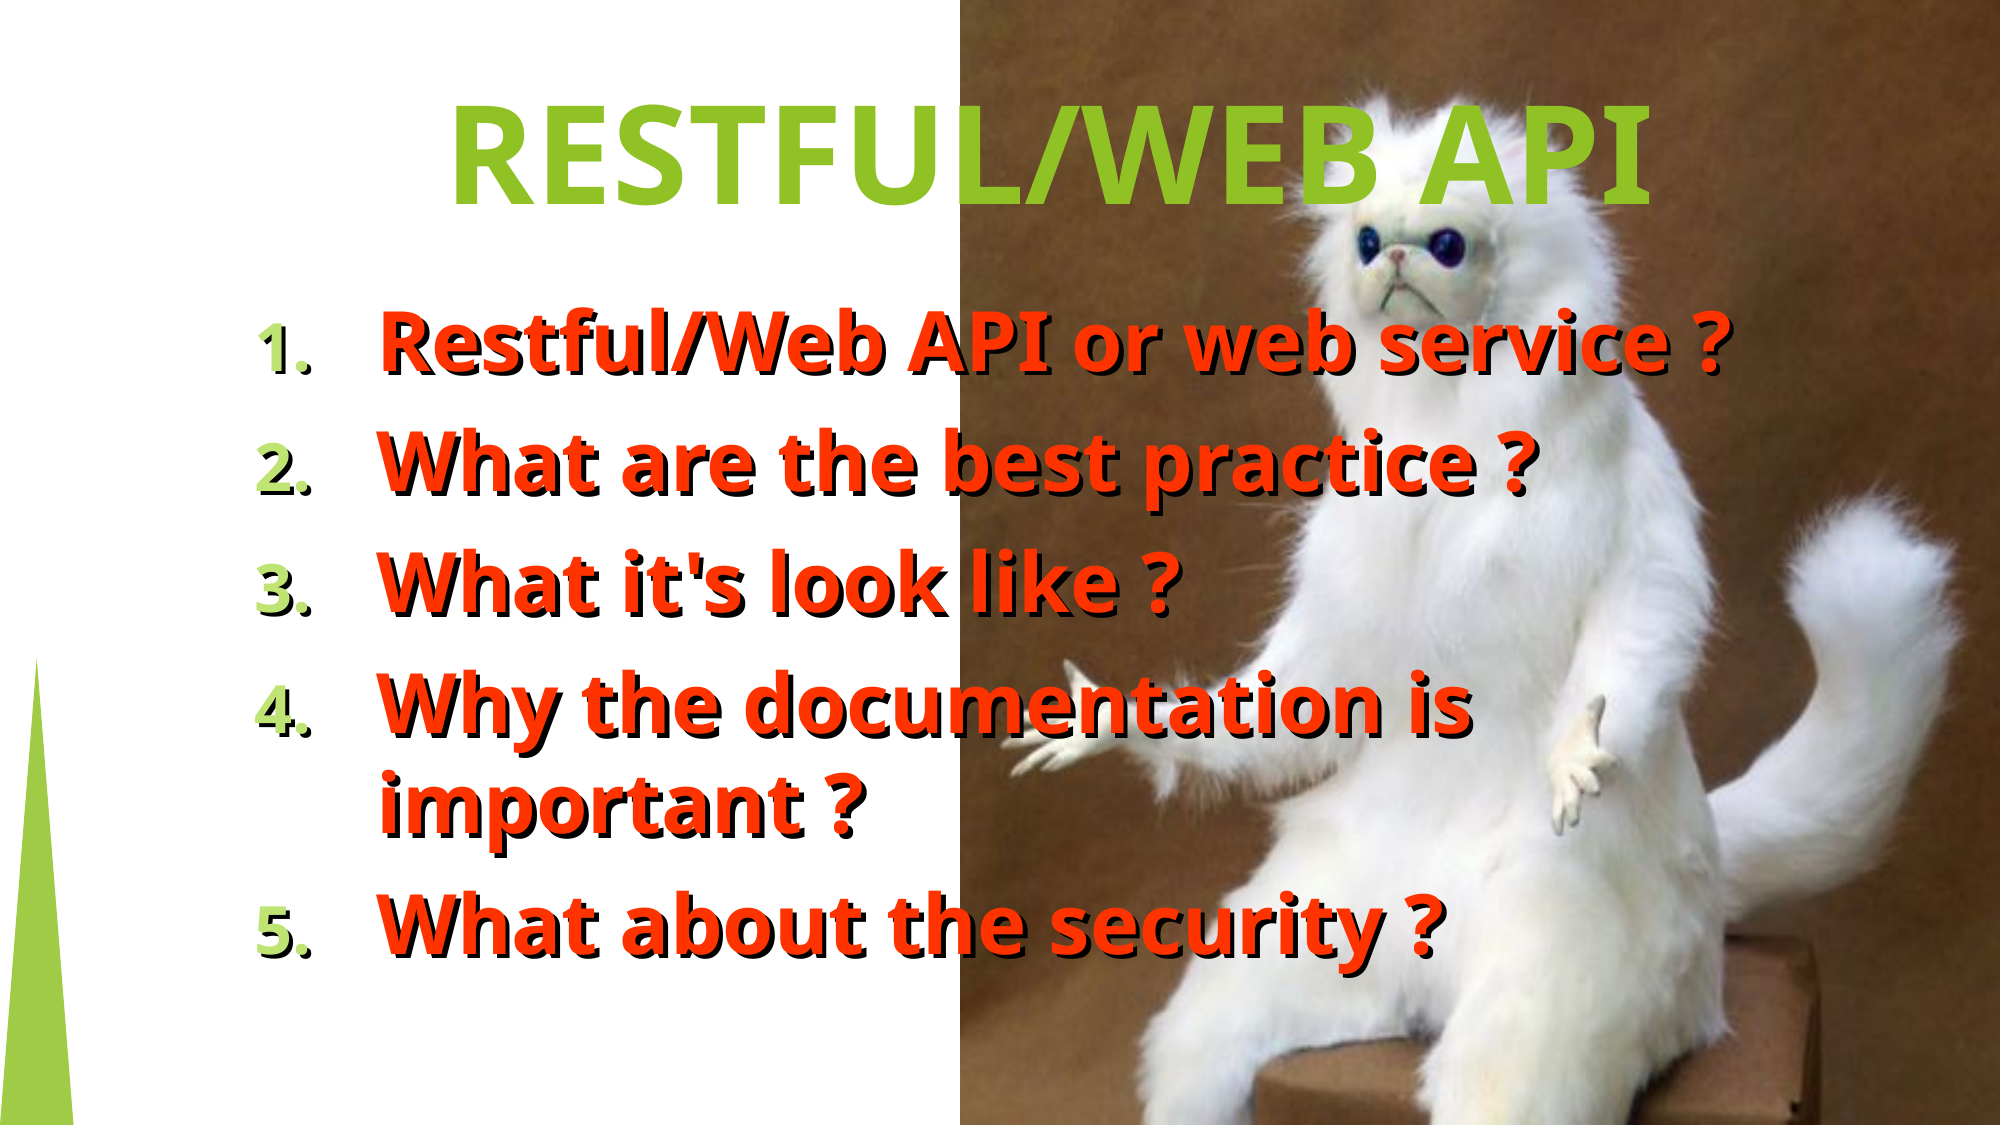

# RESTFUL/WEB API
Restful/Web API or web service ?
What are the best practice ?
What it's look like ?
Why the documentation is important ?
What about the security ?